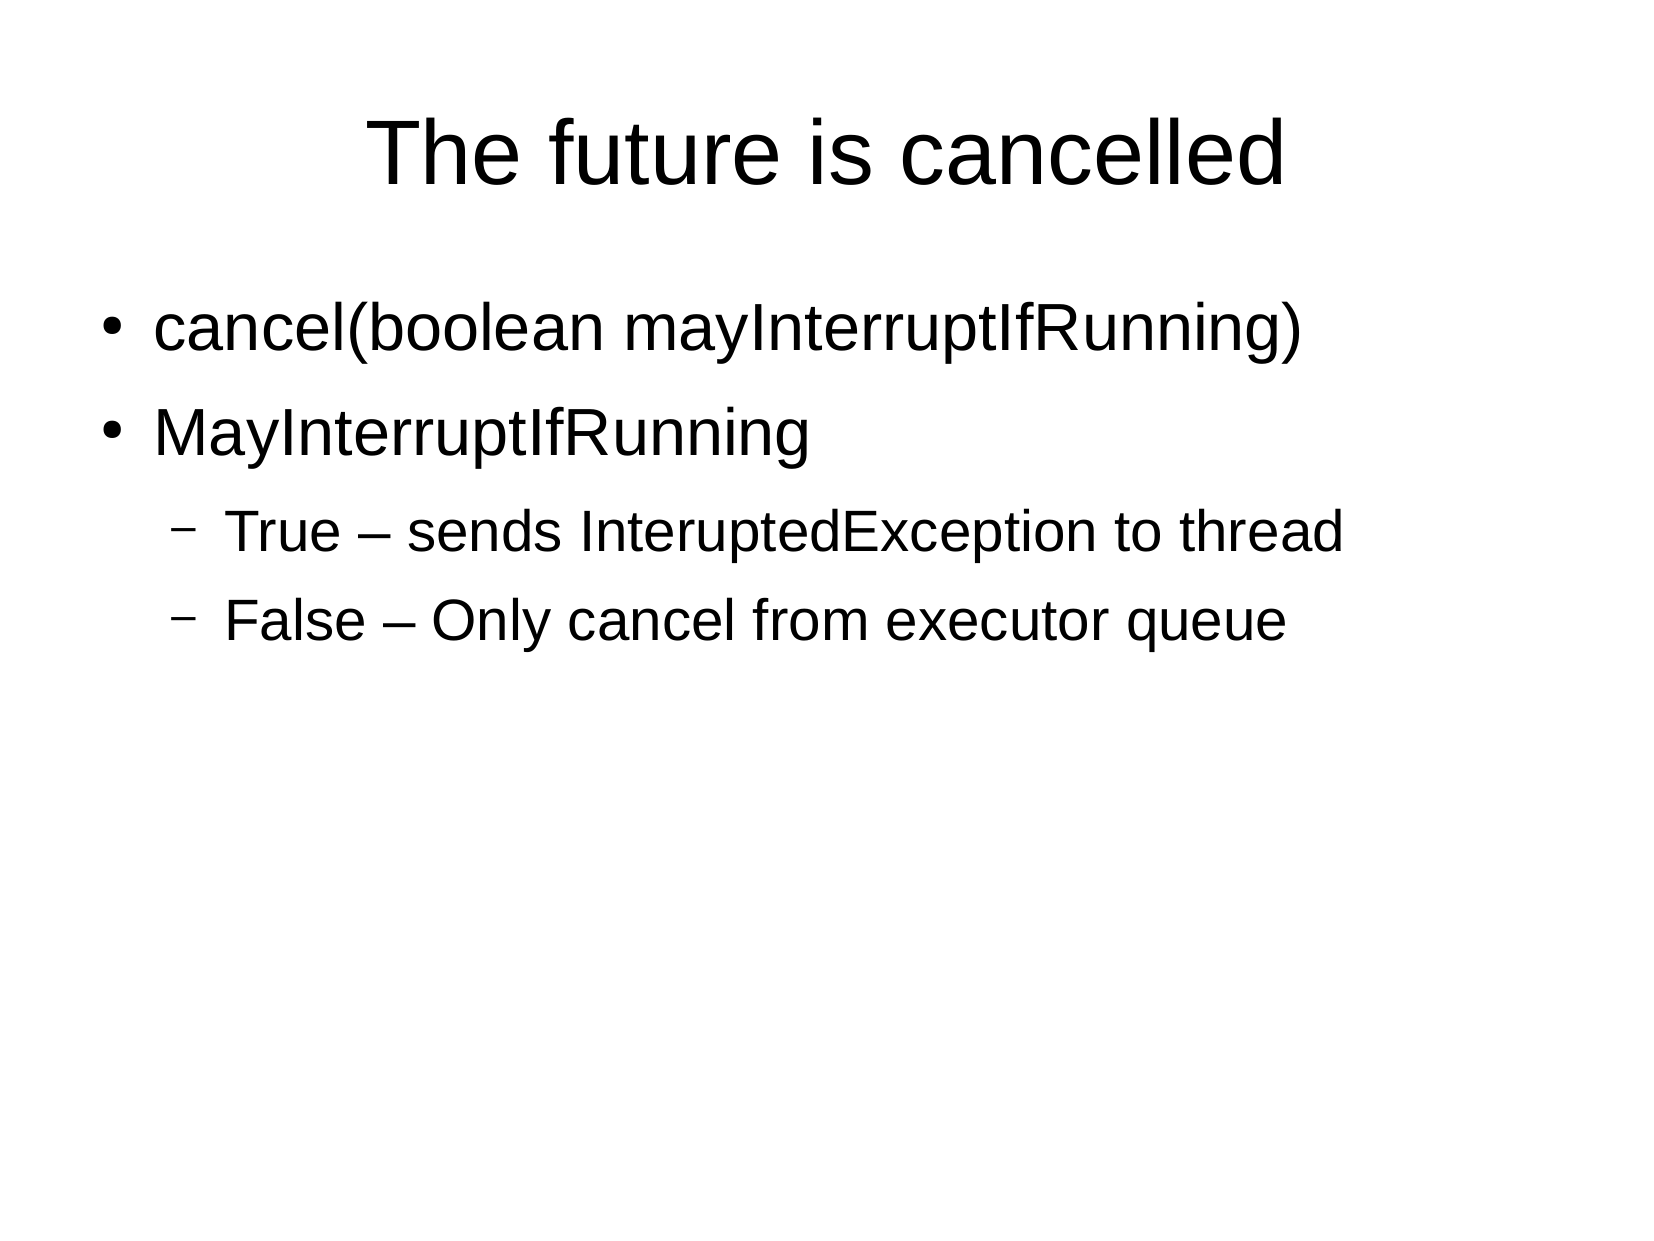

# The future is cancelled
cancel(boolean mayInterruptIfRunning)
MayInterruptIfRunning
True – sends InteruptedException to thread
False – Only cancel from executor queue